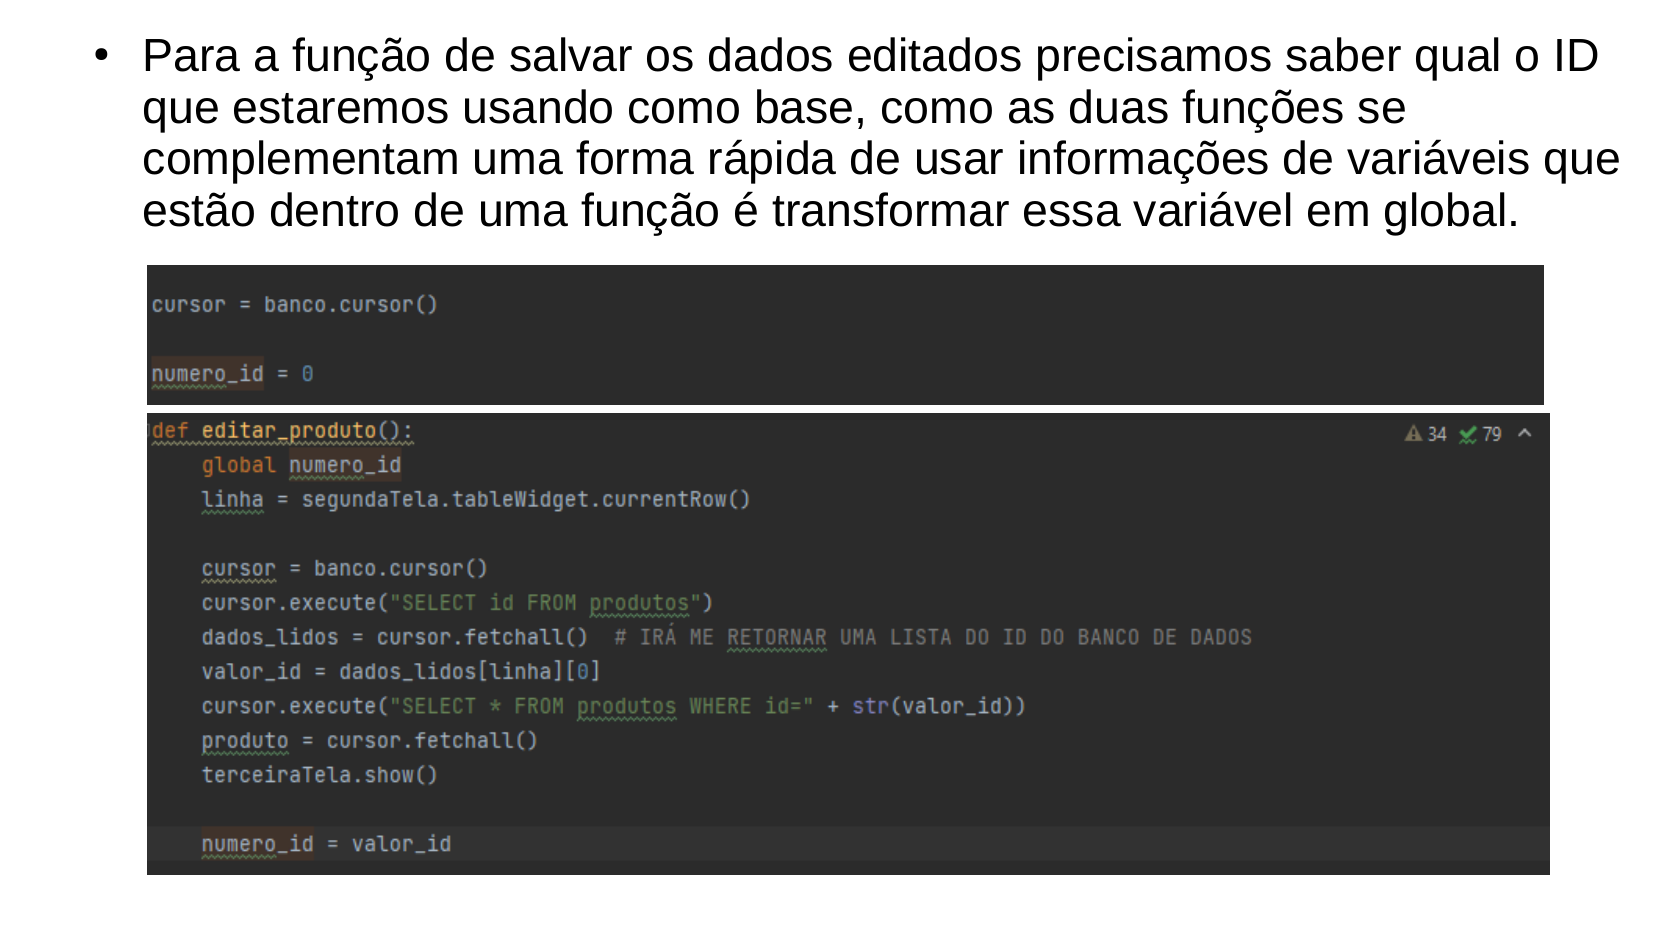

# Para a função de salvar os dados editados precisamos saber qual o ID que estaremos usando como base, como as duas funções se complementam uma forma rápida de usar informações de variáveis que estão dentro de uma função é transformar essa variável em global.